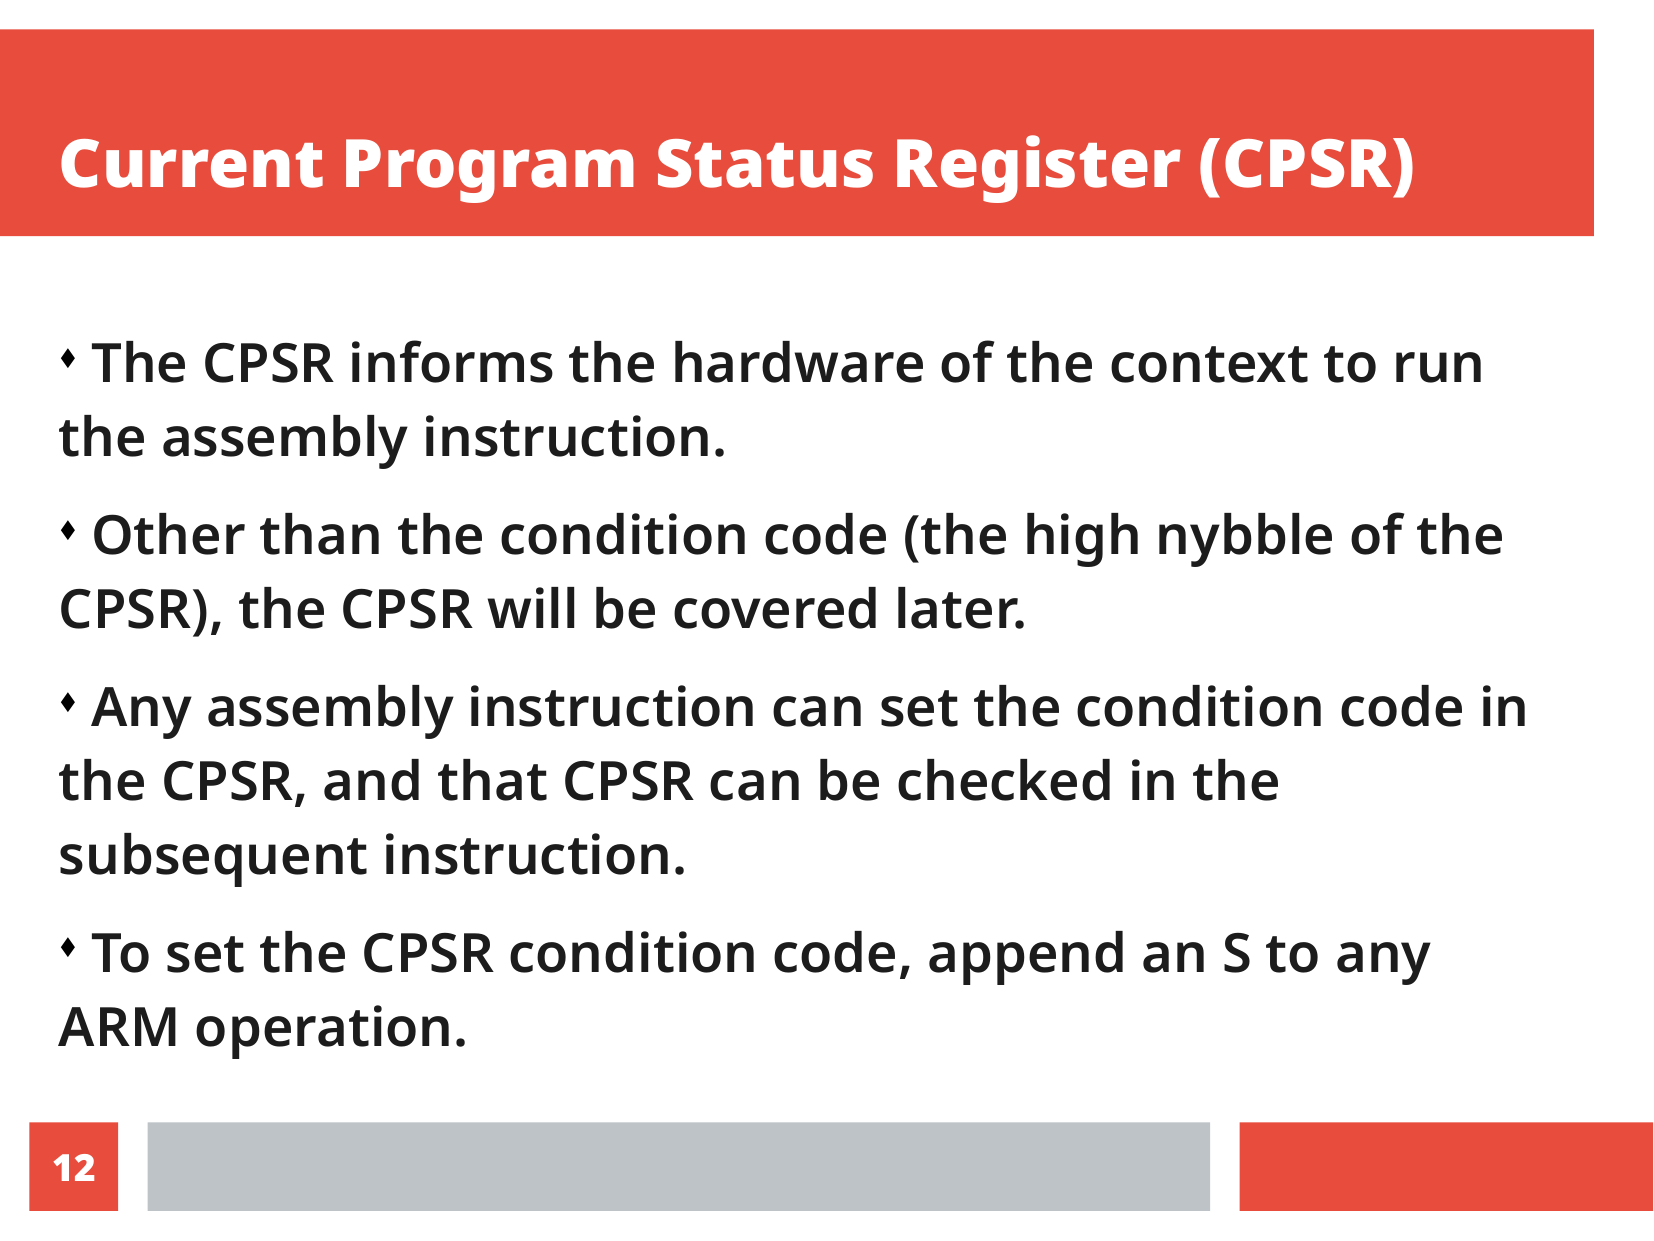

# Current Program Status Register (CPSR)
 The CPSR informs the hardware of the context to run the assembly instruction.
 Other than the condition code (the high nybble of the CPSR), the CPSR will be covered later.
 Any assembly instruction can set the condition code in the CPSR, and that CPSR can be checked in the subsequent instruction.
 To set the CPSR condition code, append an S to any ARM operation.
12